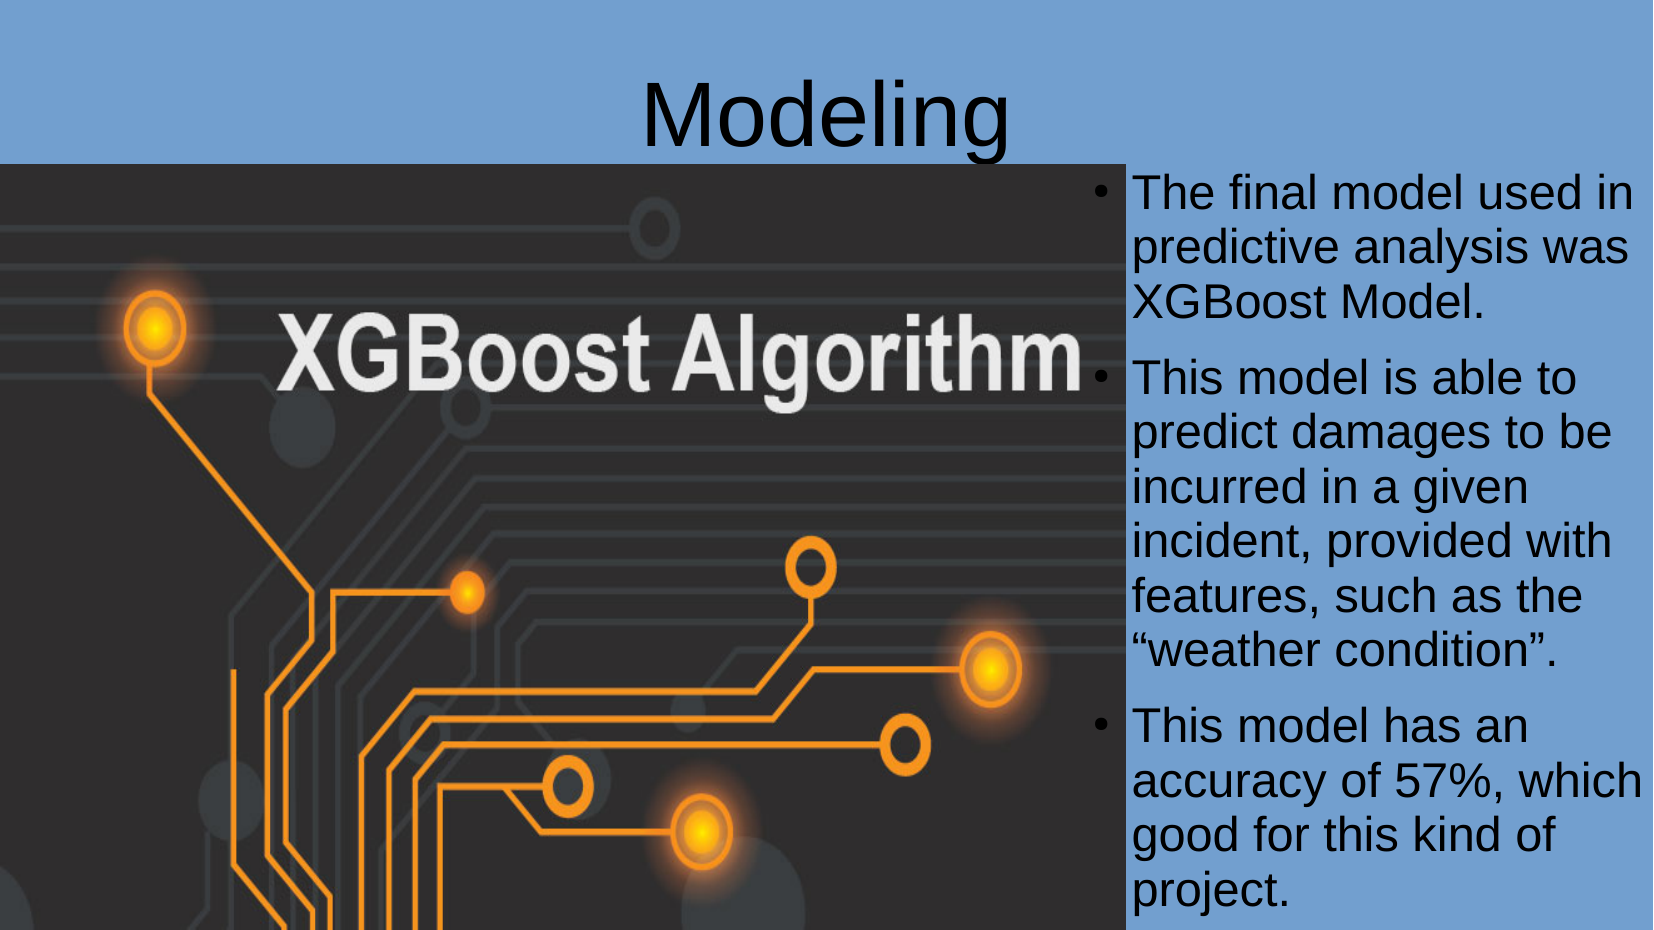

# Modeling
The final model used in predictive analysis was XGBoost Model.
This model is able to predict damages to be incurred in a given incident, provided with features, such as the “weather condition”.
This model has an accuracy of 57%, which good for this kind of project.